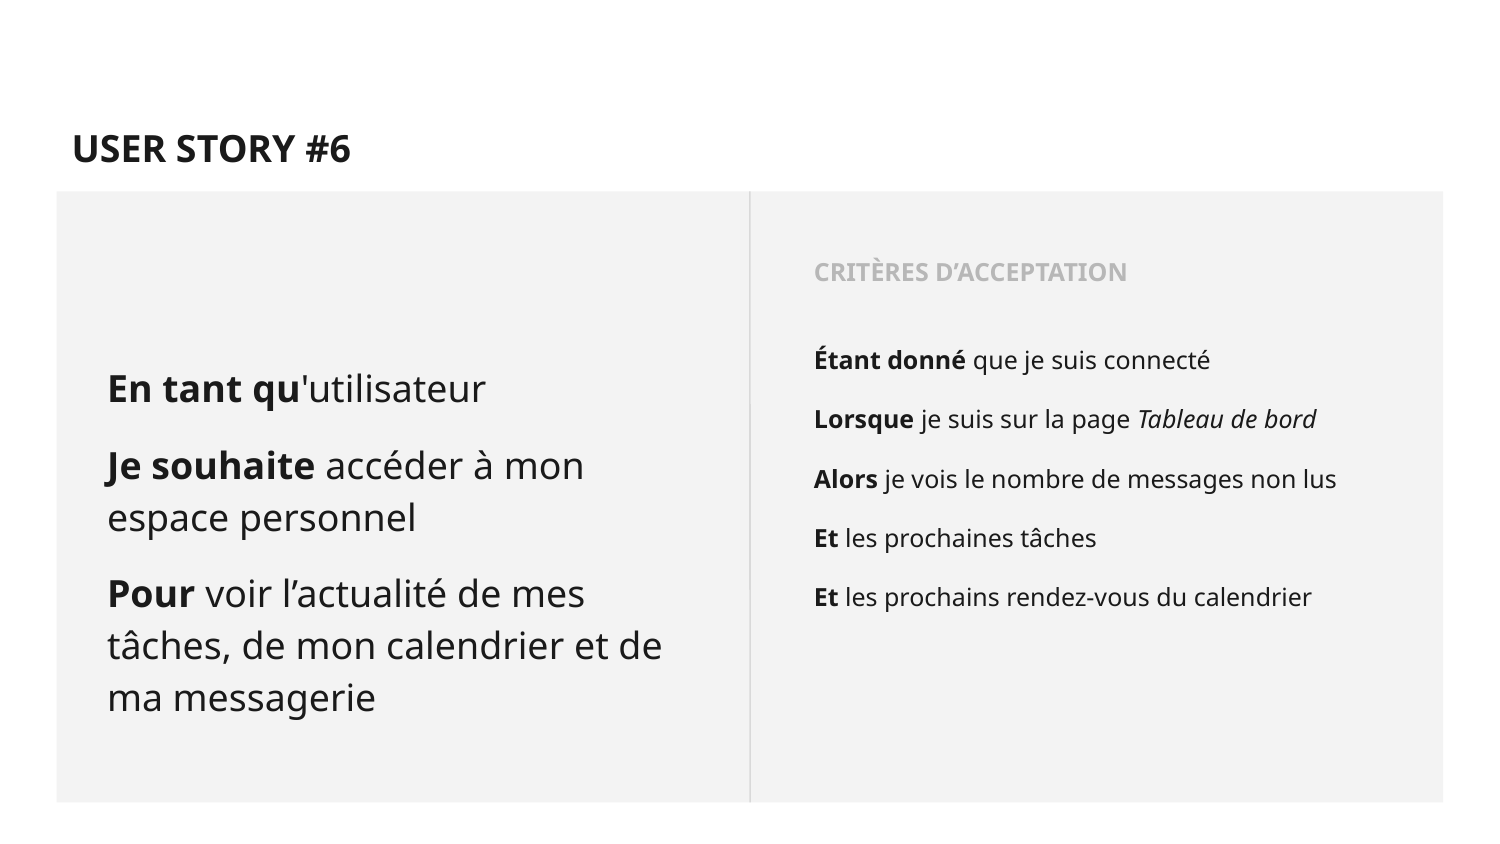

# USER STORY #6
CRITÈRES D’ACCEPTATION
Étant donné que je suis connecté
Lorsque je suis sur la page Tableau de bord
Alors je vois le nombre de messages non lus
Et les prochaines tâches
Et les prochains rendez-vous du calendrier
En tant qu'utilisateur
Je souhaite accéder à mon espace personnel
Pour voir l’actualité de mes tâches, de mon calendrier et de ma messagerie